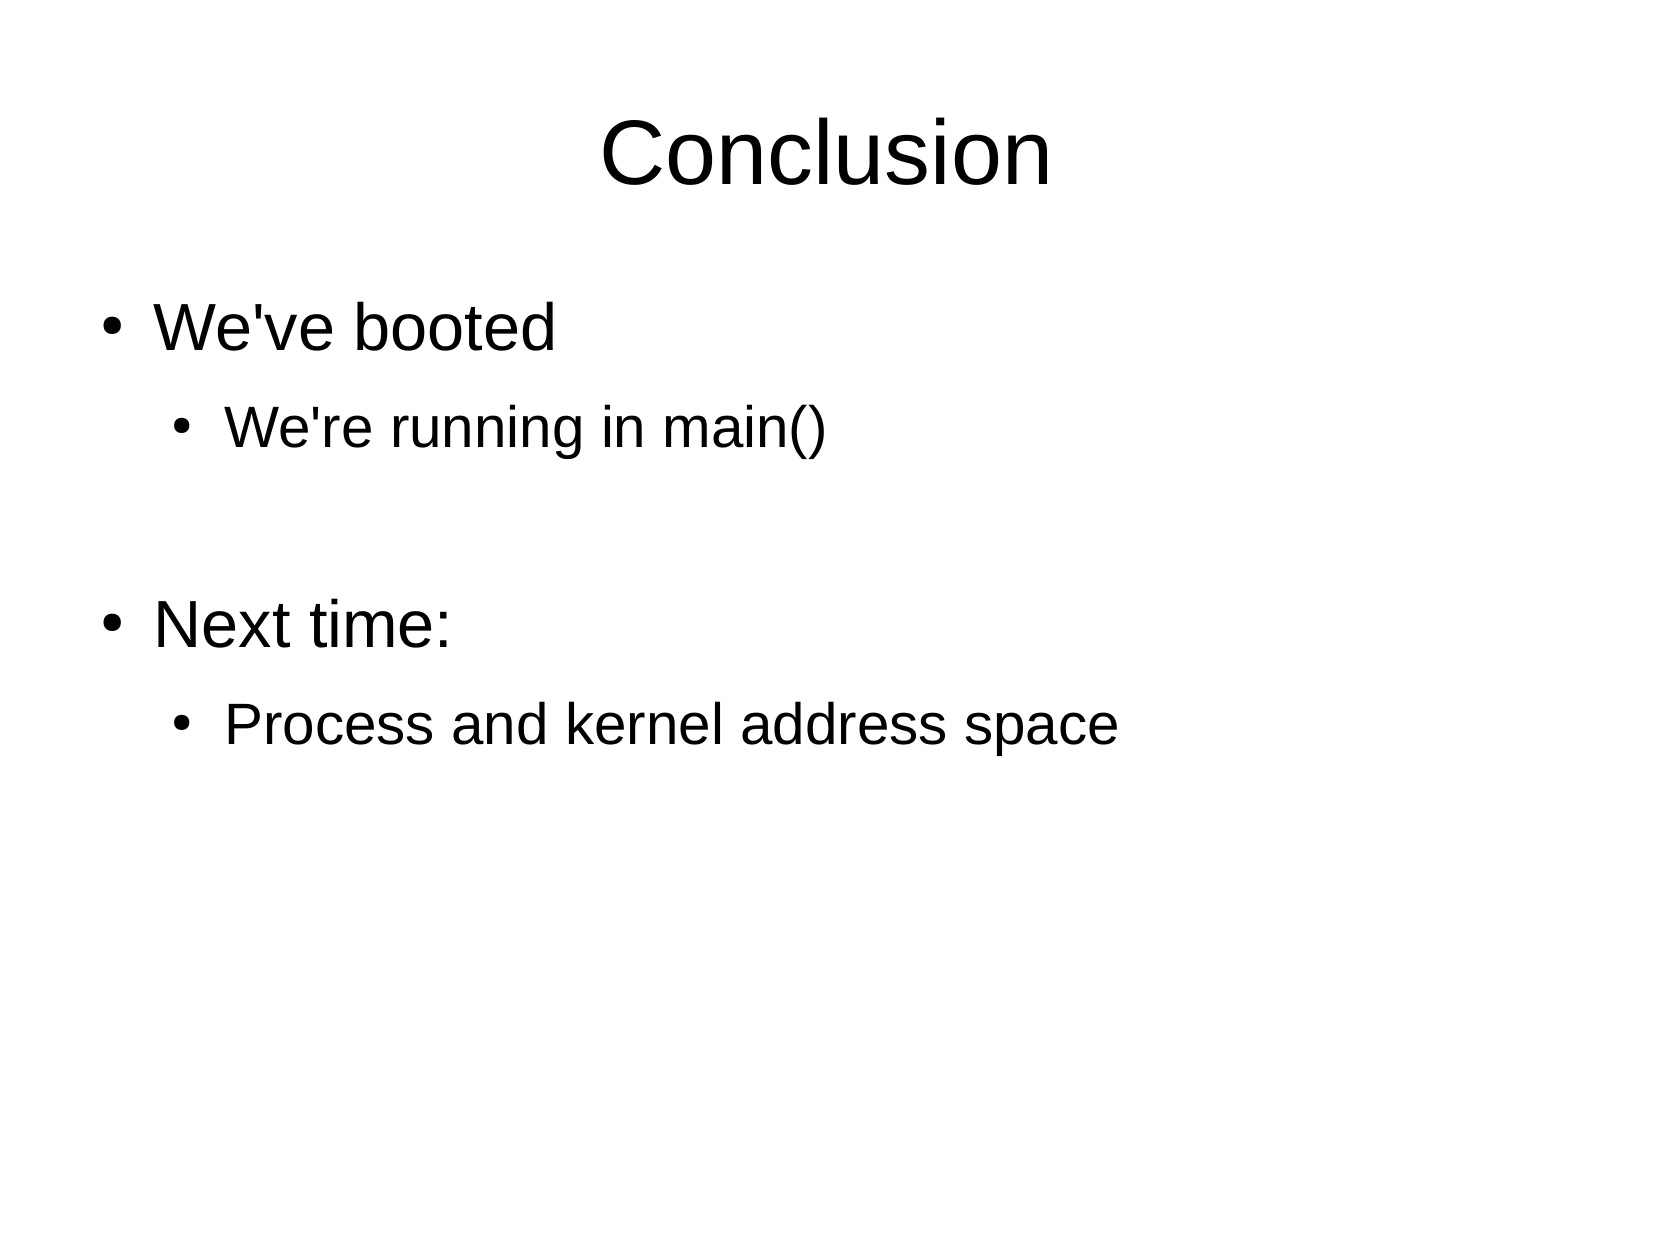

# Conclusion
We've booted
We're running in main()
Next time:
Process and kernel address space